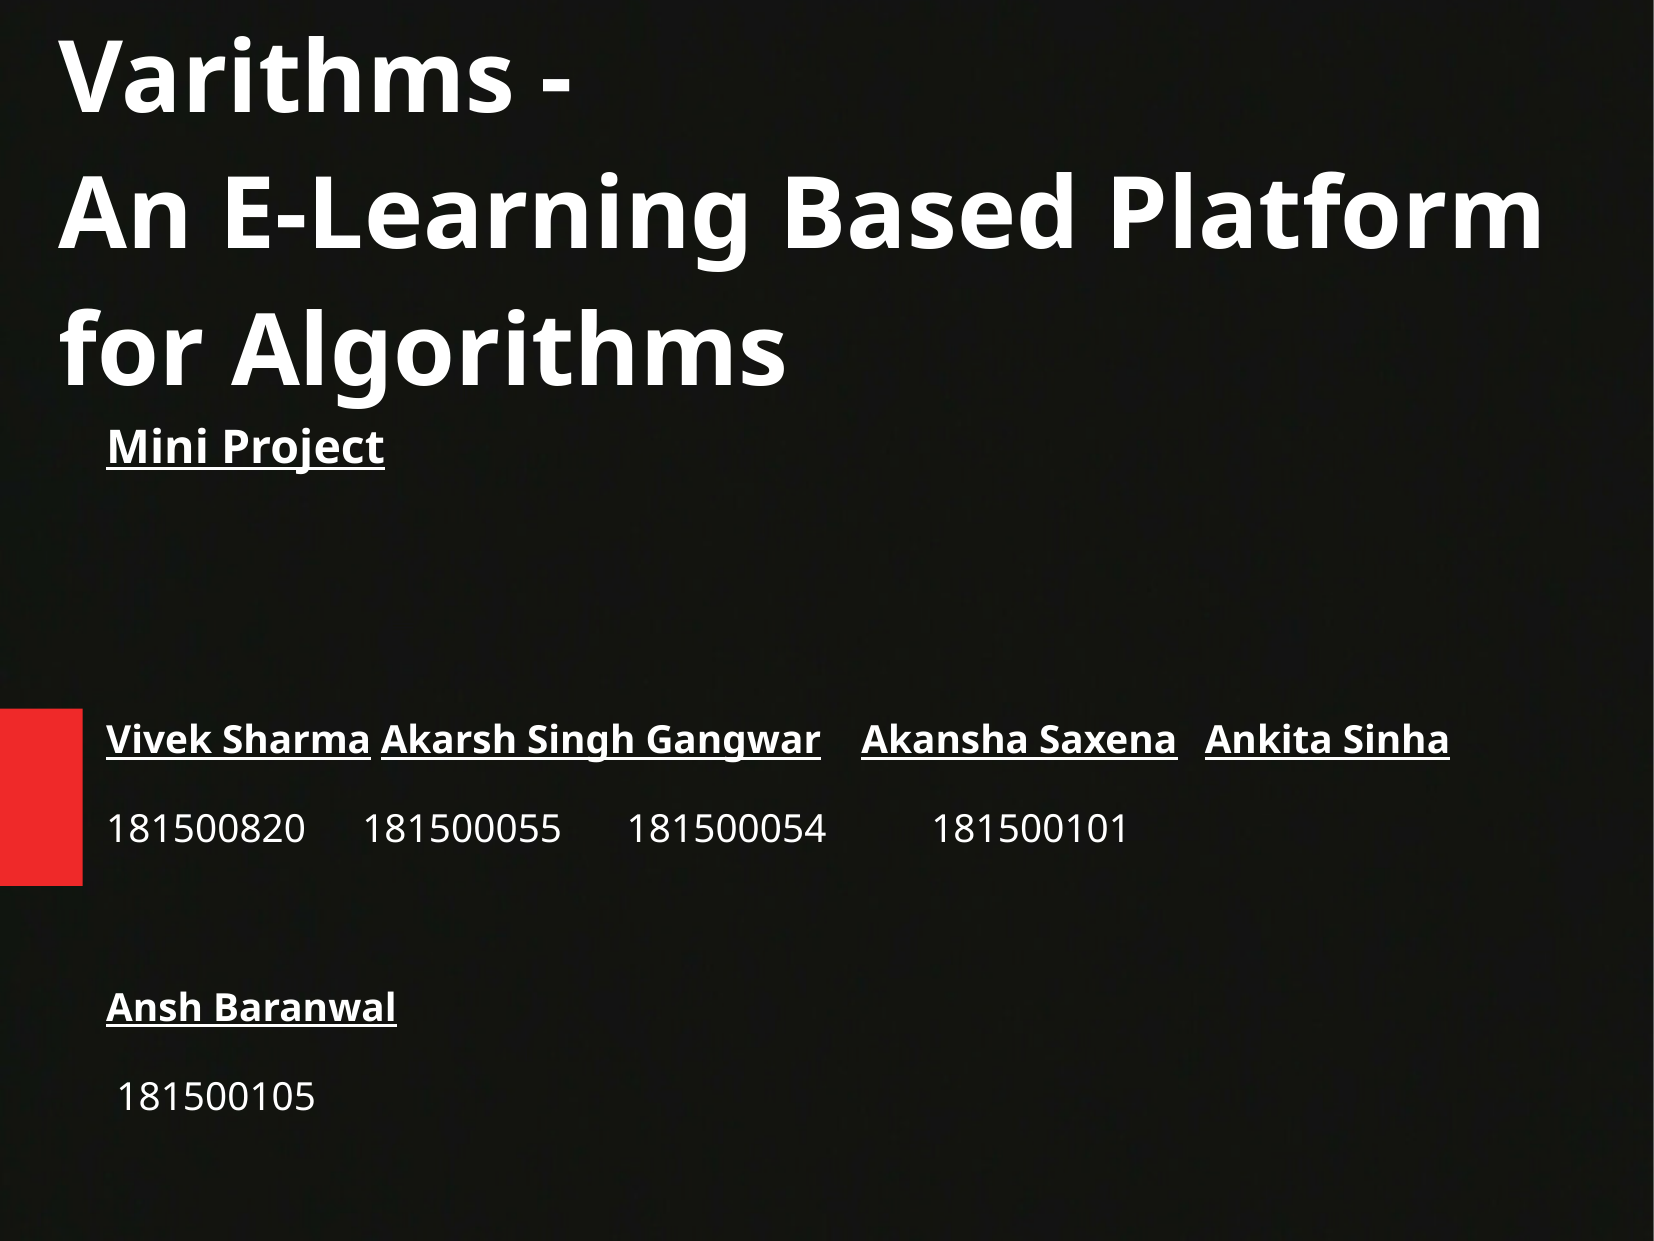

# Varithms - An E-Learning Based Platform for Algorithms
Mini Project
Vivek Sharma	Akarsh Singh Gangwar	Akansha Saxena	Ankita Sinha
181500820		 181500055				 181500054		 181500101
Ansh Baranwal
 181500105